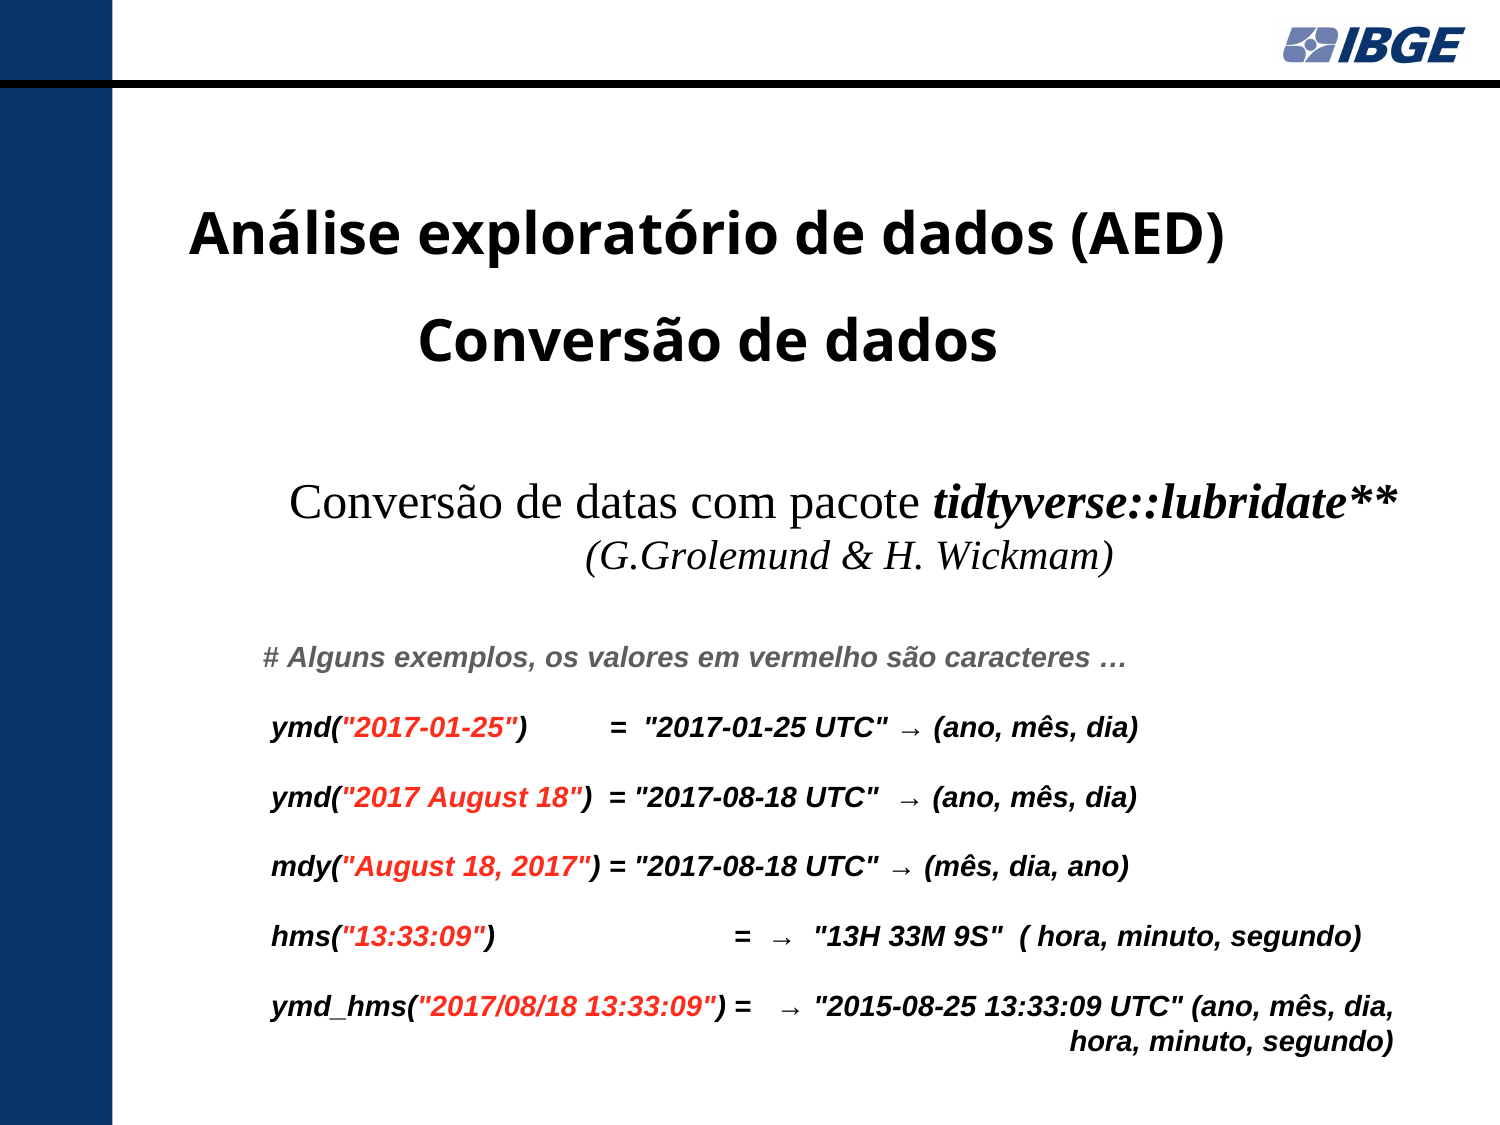

Análise exploratório de dados (AED)
Conversão de dados
Conversão de datas com pacote tidtyverse::lubridate**
(G.Grolemund & H. Wickmam)
# Alguns exemplos, os valores em vermelho são caracteres …
 ymd("2017-01-25") = "2017-01-25 UTC" → (ano, mês, dia)
 ymd("2017 August 18") = "2017-08-18 UTC" → (ano, mês, dia)
 mdy("August 18, 2017") = "2017-08-18 UTC" → (mês, dia, ano)
 hms("13:33:09") = → "13H 33M 9S" ( hora, minuto, segundo)
 ymd_hms("2017/08/18 13:33:09") = → "2015-08-25 13:33:09 UTC" (ano, mês, dia, hora, minuto, segundo)